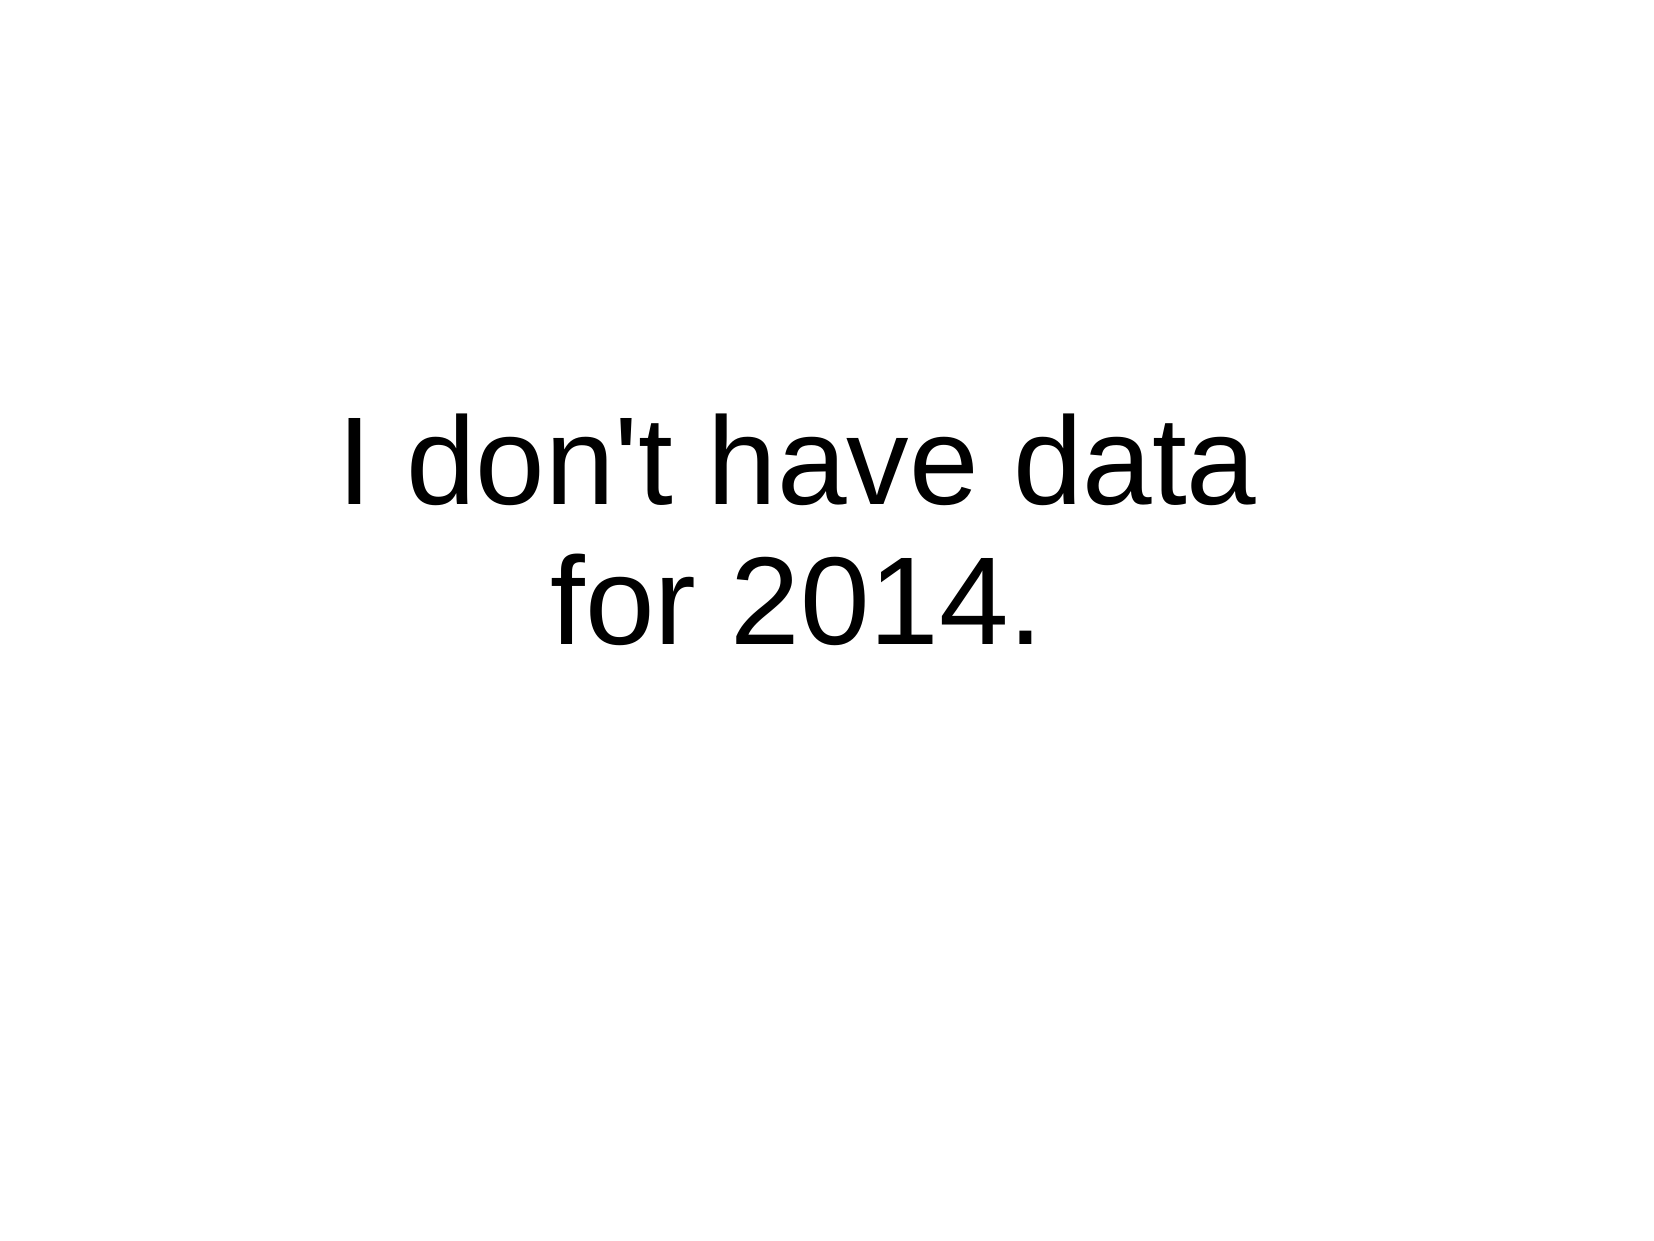

# What I'm working on
I don't have data for 2014.